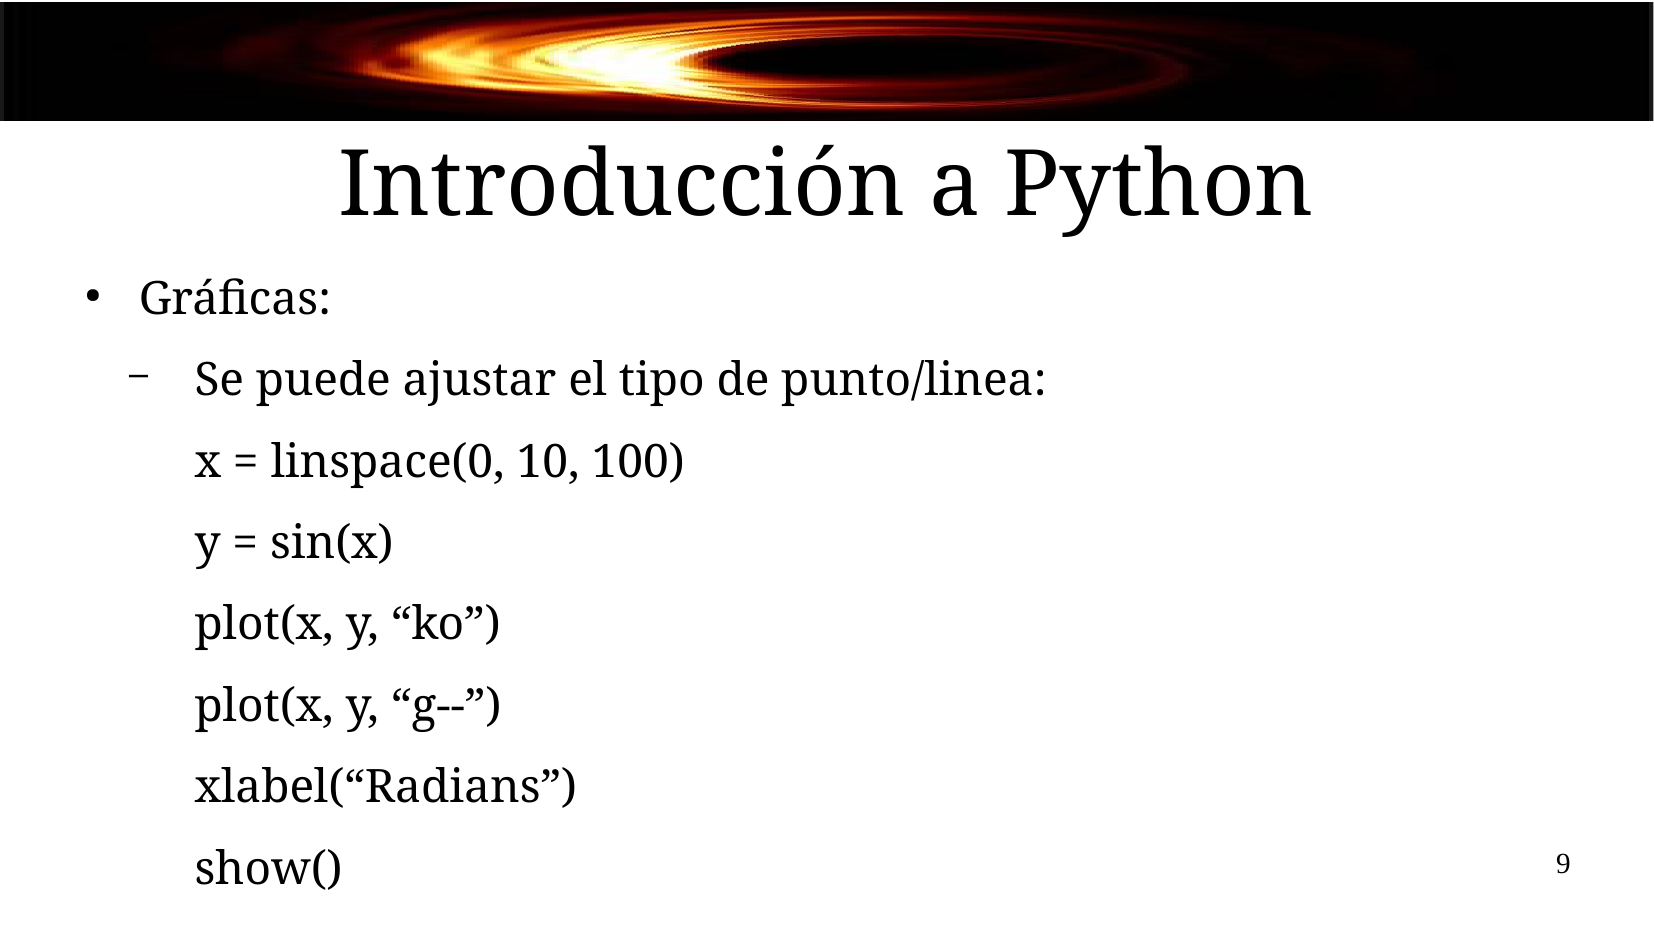

Introducción a Python
# Gráficas:
Se puede ajustar el tipo de punto/linea:
x = linspace(0, 10, 100)
y = sin(x)
plot(x, y, “ko”)
plot(x, y, “g--”)
xlabel(“Radians”)
show()
9